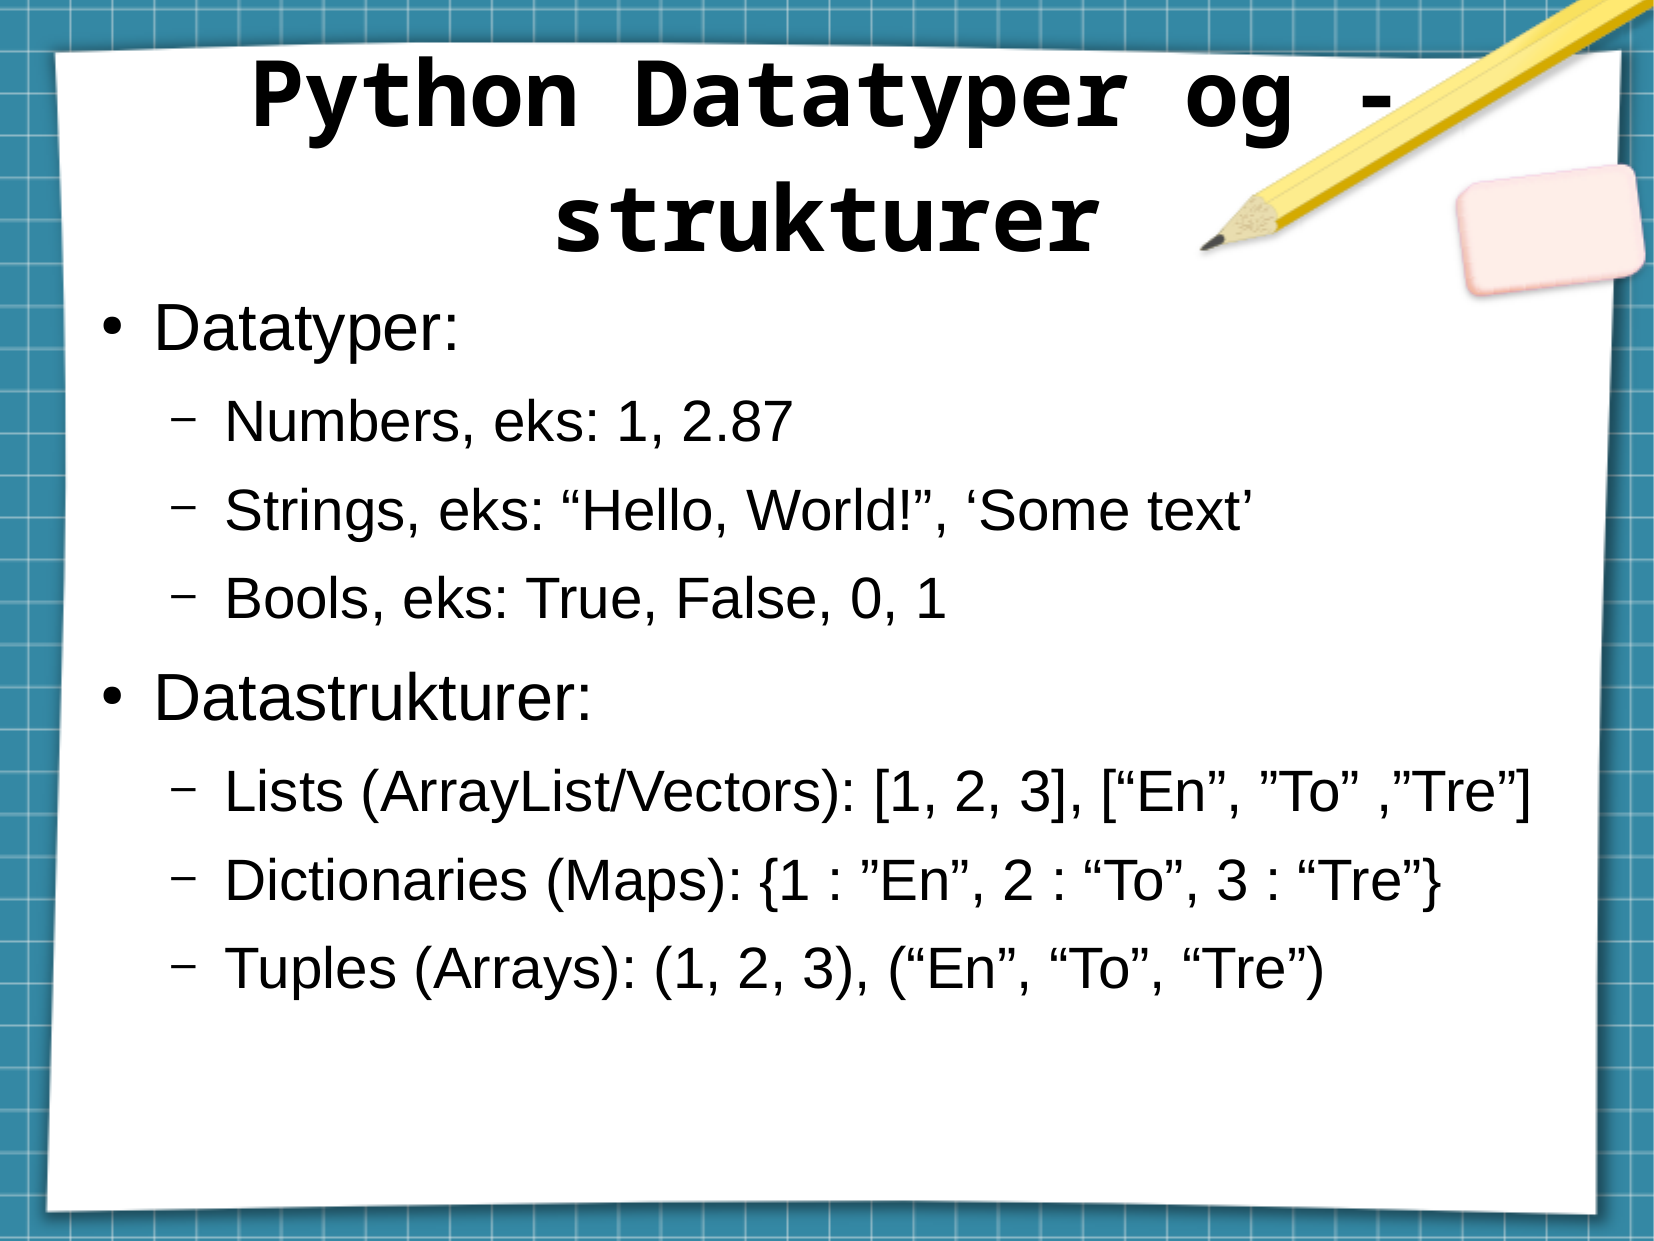

# Python Datatyper og -strukturer
Datatyper:
Numbers, eks: 1, 2.87
Strings, eks: “Hello, World!”, ‘Some text’
Bools, eks: True, False, 0, 1
Datastrukturer:
Lists (ArrayList/Vectors): [1, 2, 3], [“En”, ”To” ,”Tre”]
Dictionaries (Maps): {1 : ”En”, 2 : “To”, 3 : “Tre”}
Tuples (Arrays): (1, 2, 3), (“En”, “To”, “Tre”)